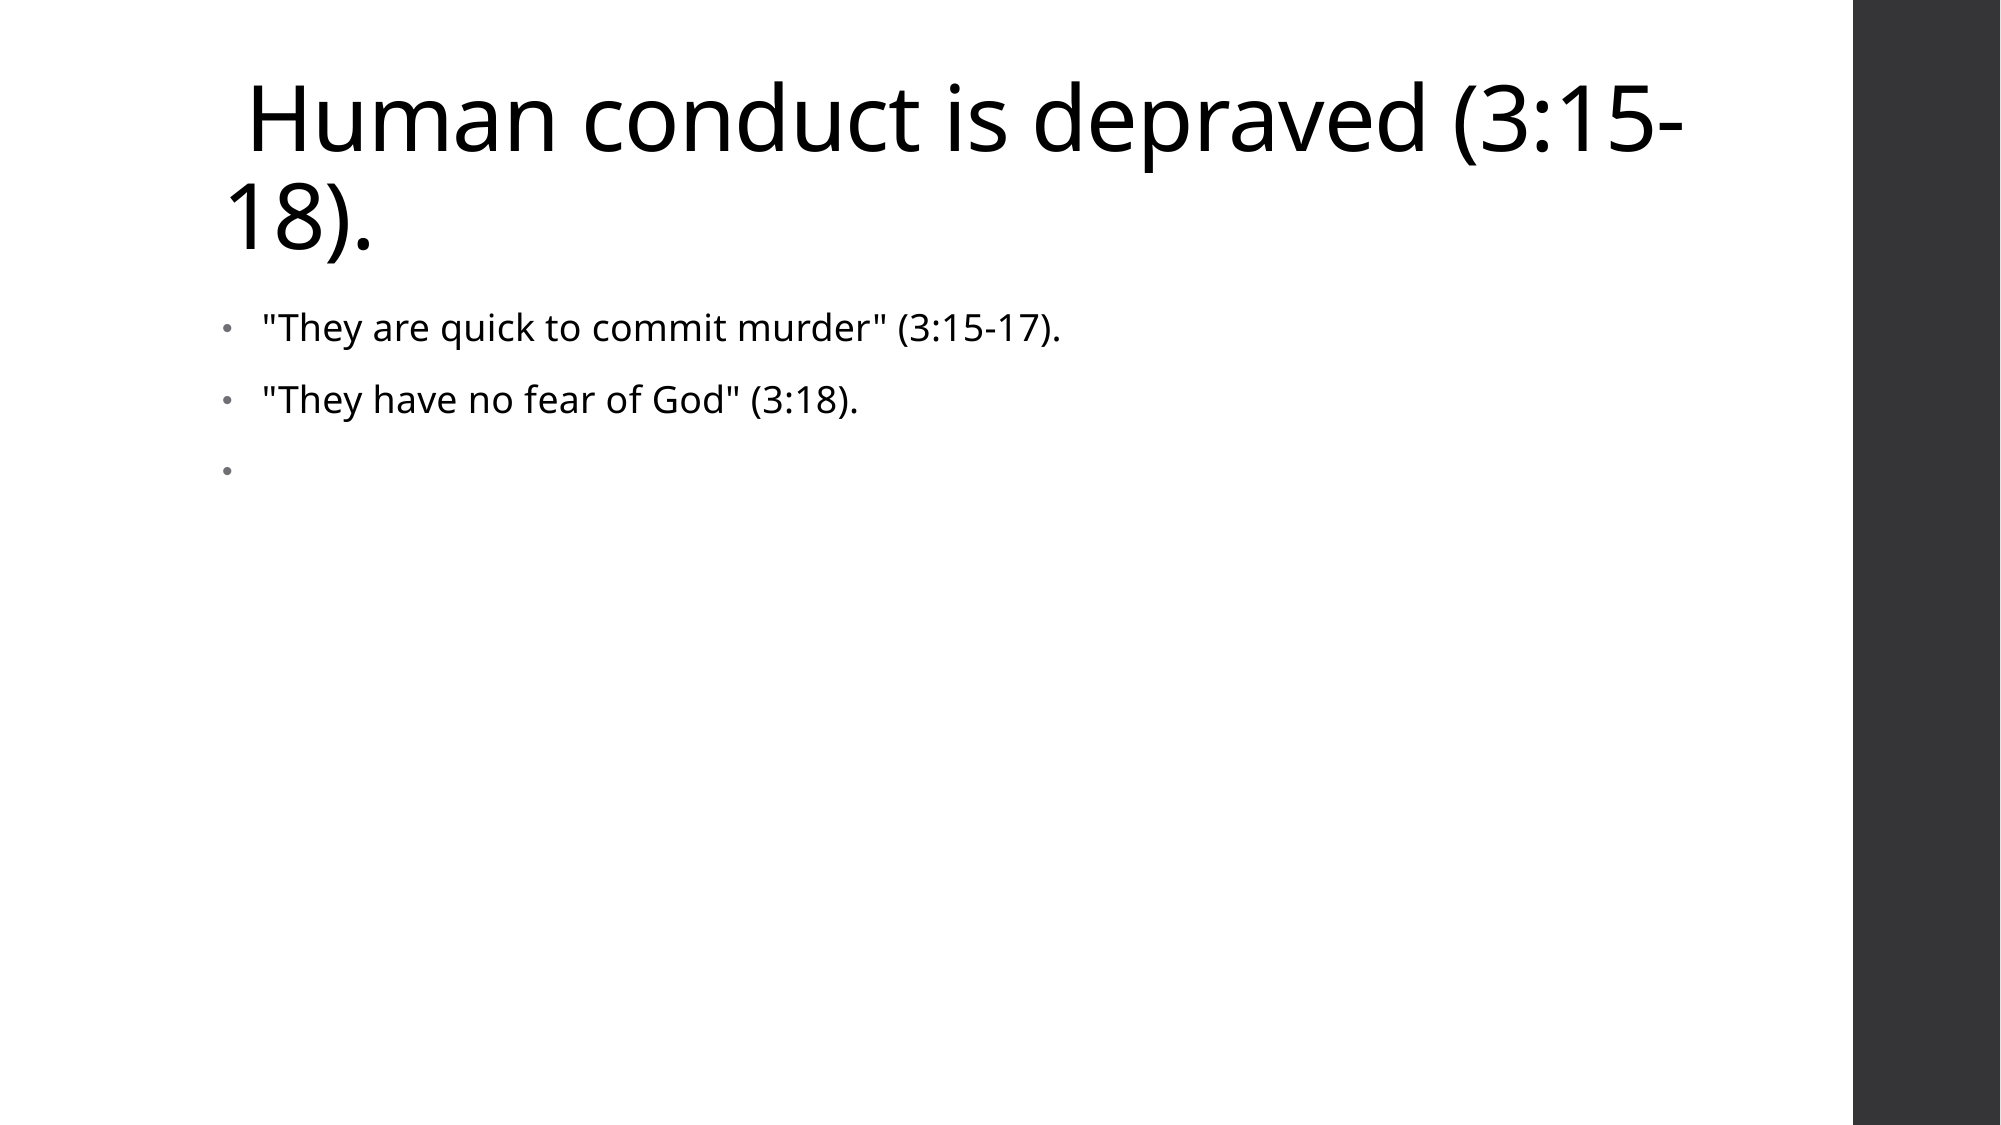

# Human conduct is depraved (3:15-18).
 "They are quick to commit murder" (3:15-17).
 "They have no fear of God" (3:18).